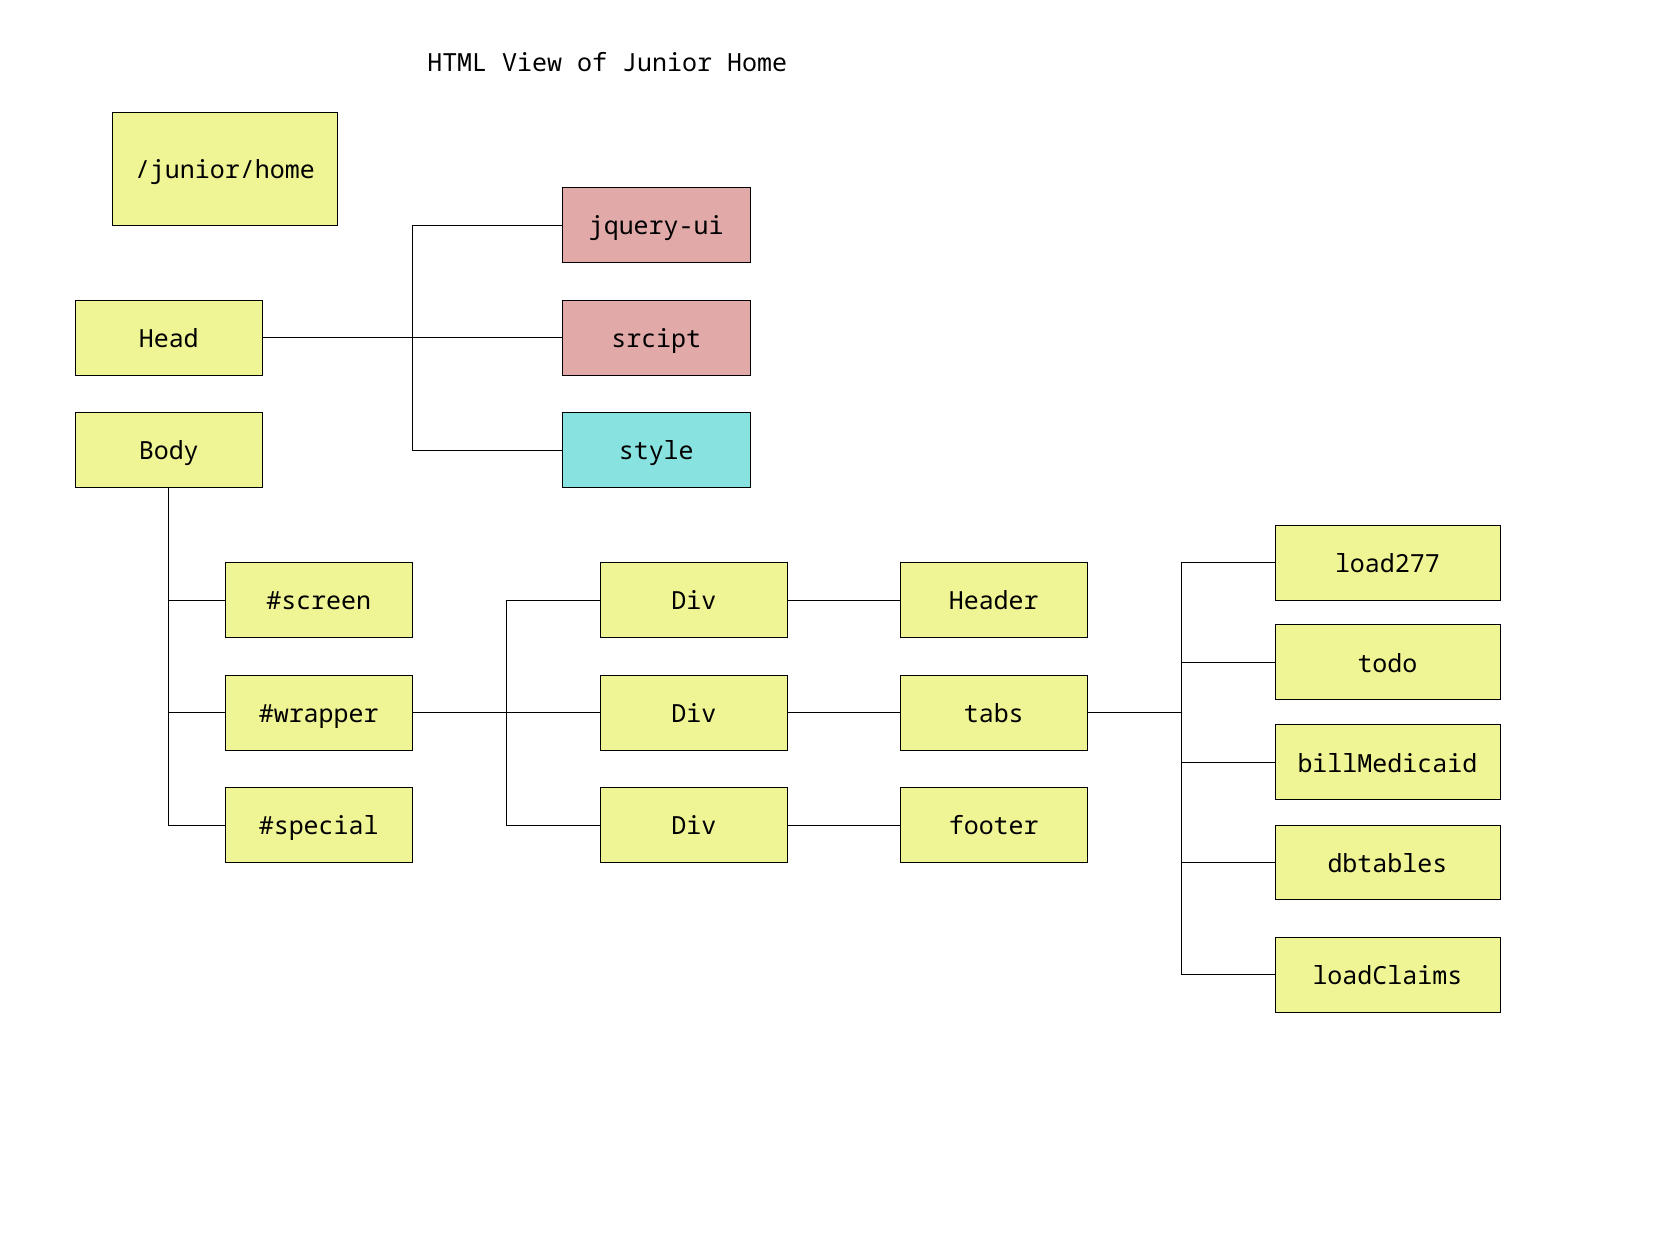

HTML View of Junior Home
/junior/home
jquery-ui
Head
srcipt
Body
style
load277
#screen
Div
Header
todo
#wrapper
Div
tabs
billMedicaid
#special
Div
footer
dbtables
loadClaims